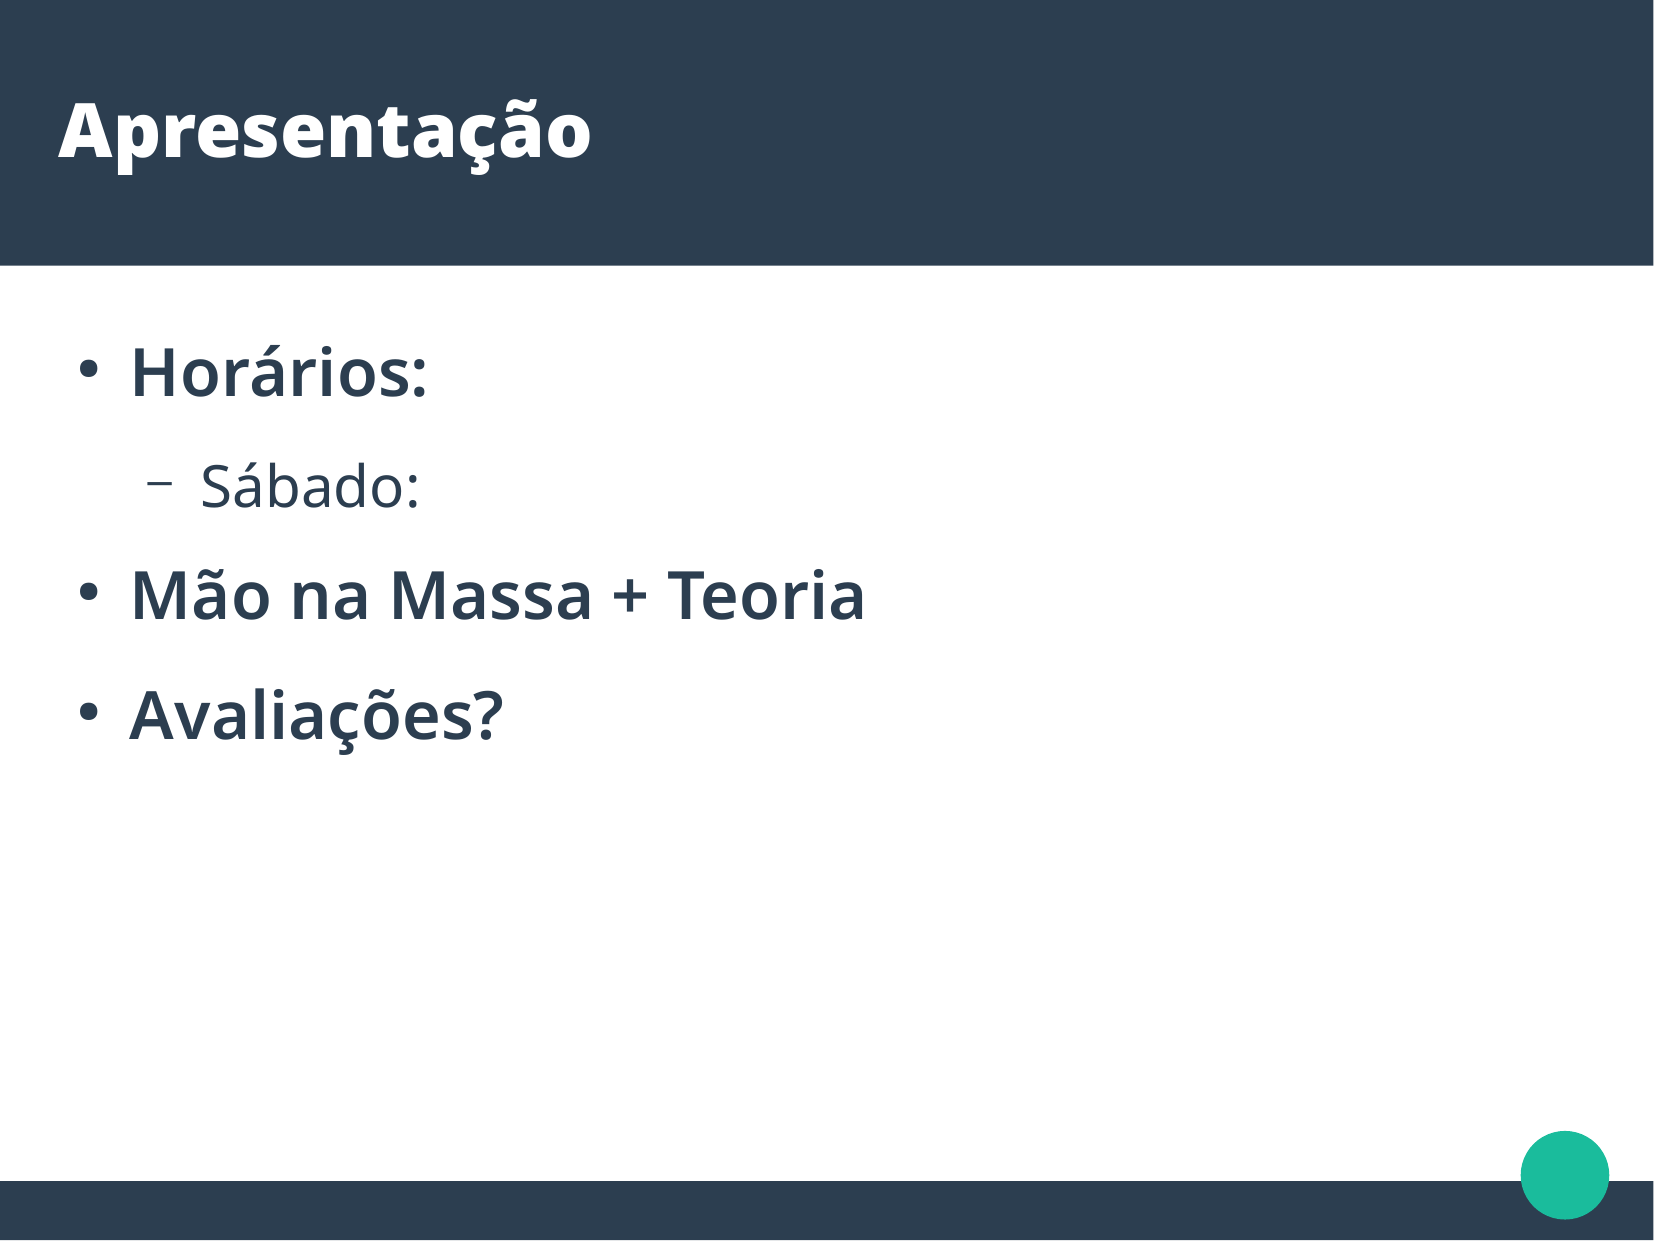

# Apresentação
Horários:
Sábado:
Mão na Massa + Teoria
Avaliações?